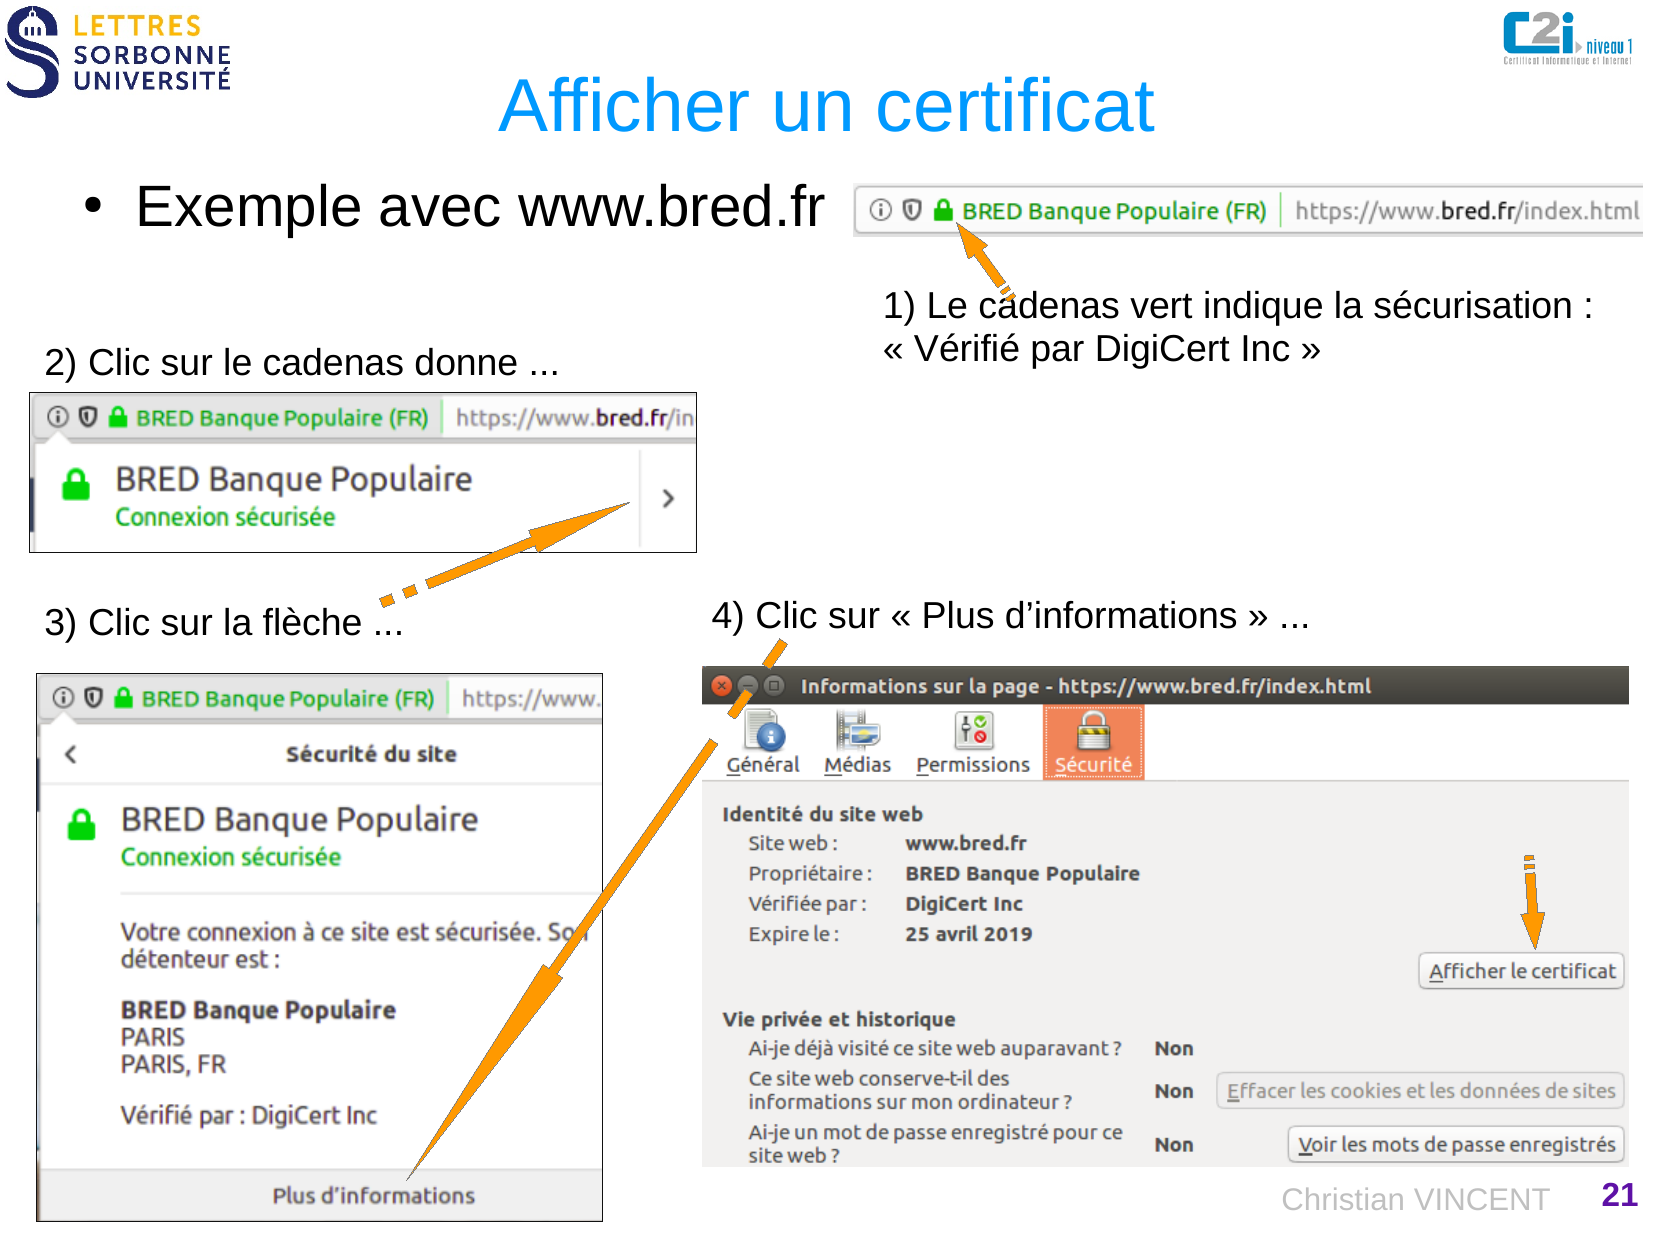

# Afficher un certificat
Exemple avec www.bred.fr
1) Le cadenas vert indique la sécurisation : « Vérifié par DigiCert Inc »
2) Clic sur le cadenas donne ...
4) Clic sur « Plus d’informations » ...
3) Clic sur la flèche ...